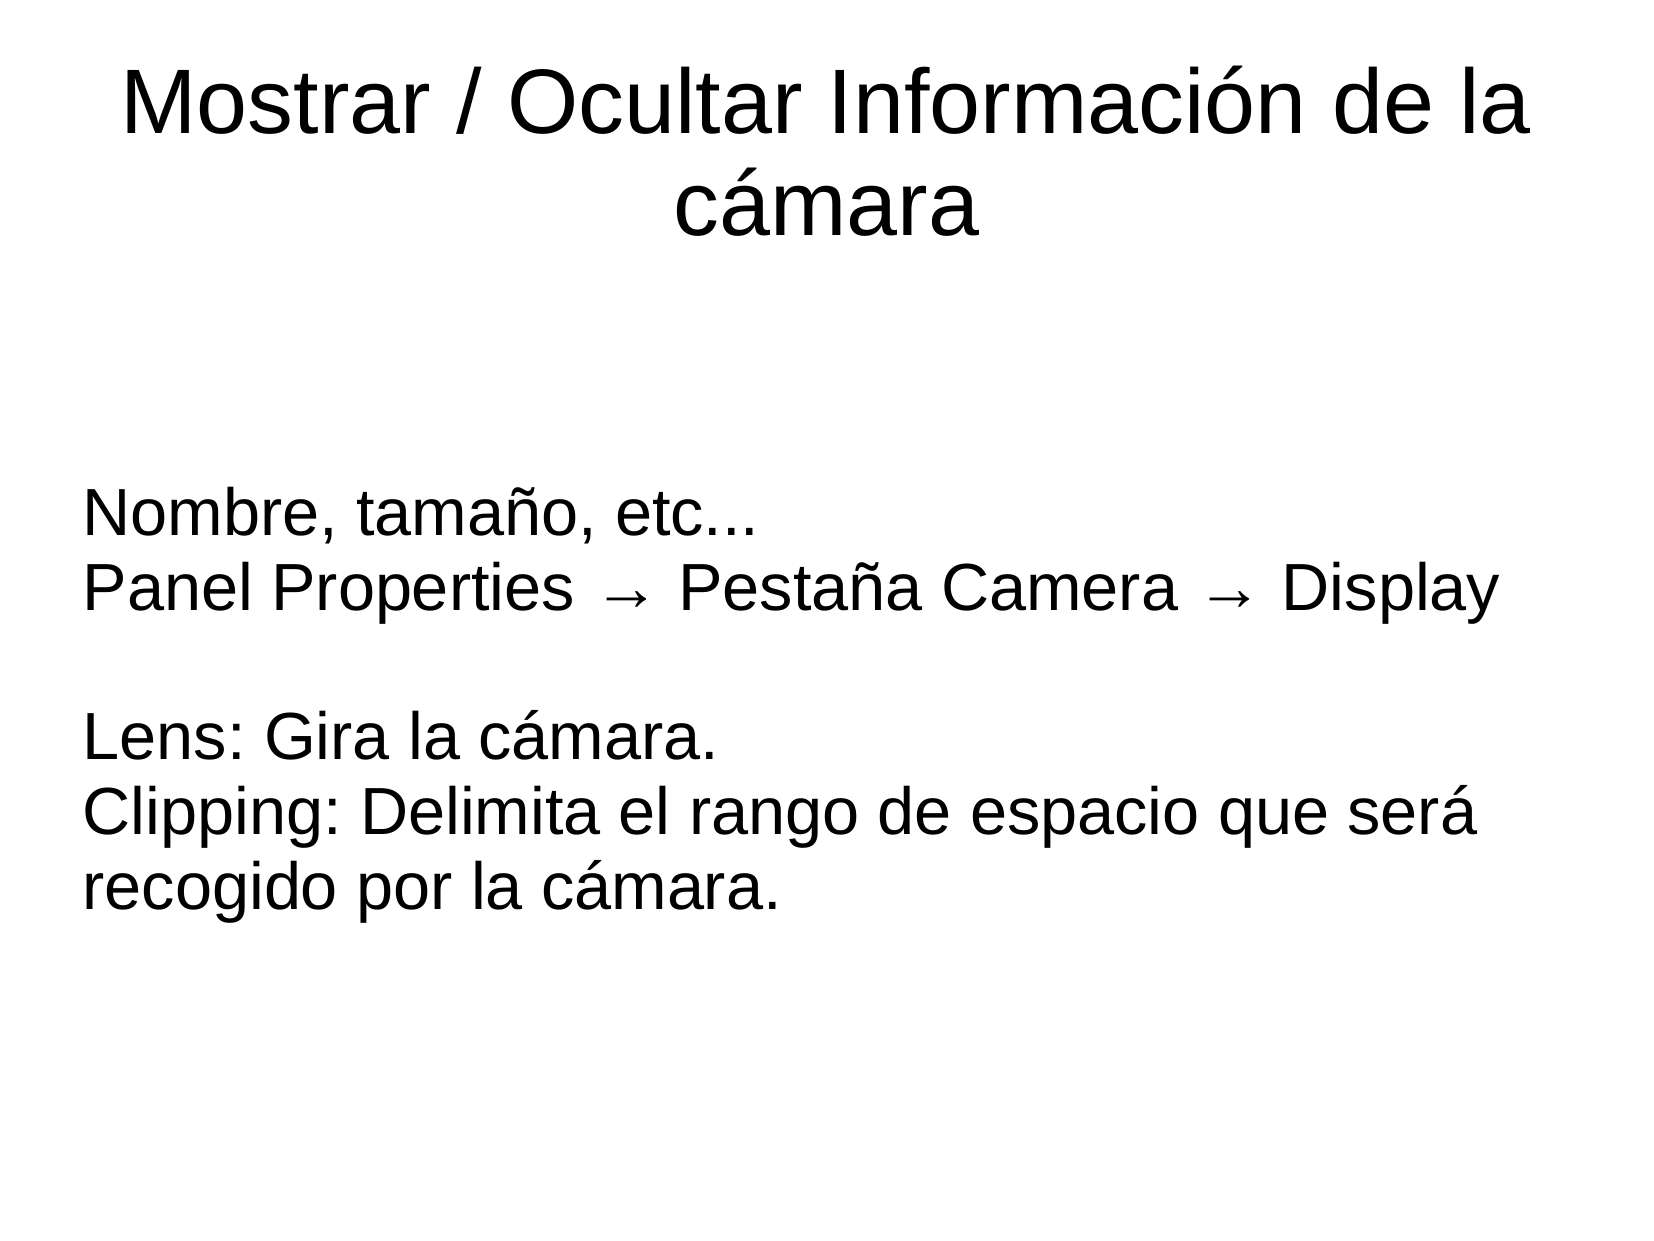

# Mostrar / Ocultar Información de la cámara
Nombre, tamaño, etc...
Panel Properties → Pestaña Camera → Display
Lens: Gira la cámara.
Clipping: Delimita el rango de espacio que será recogido por la cámara.